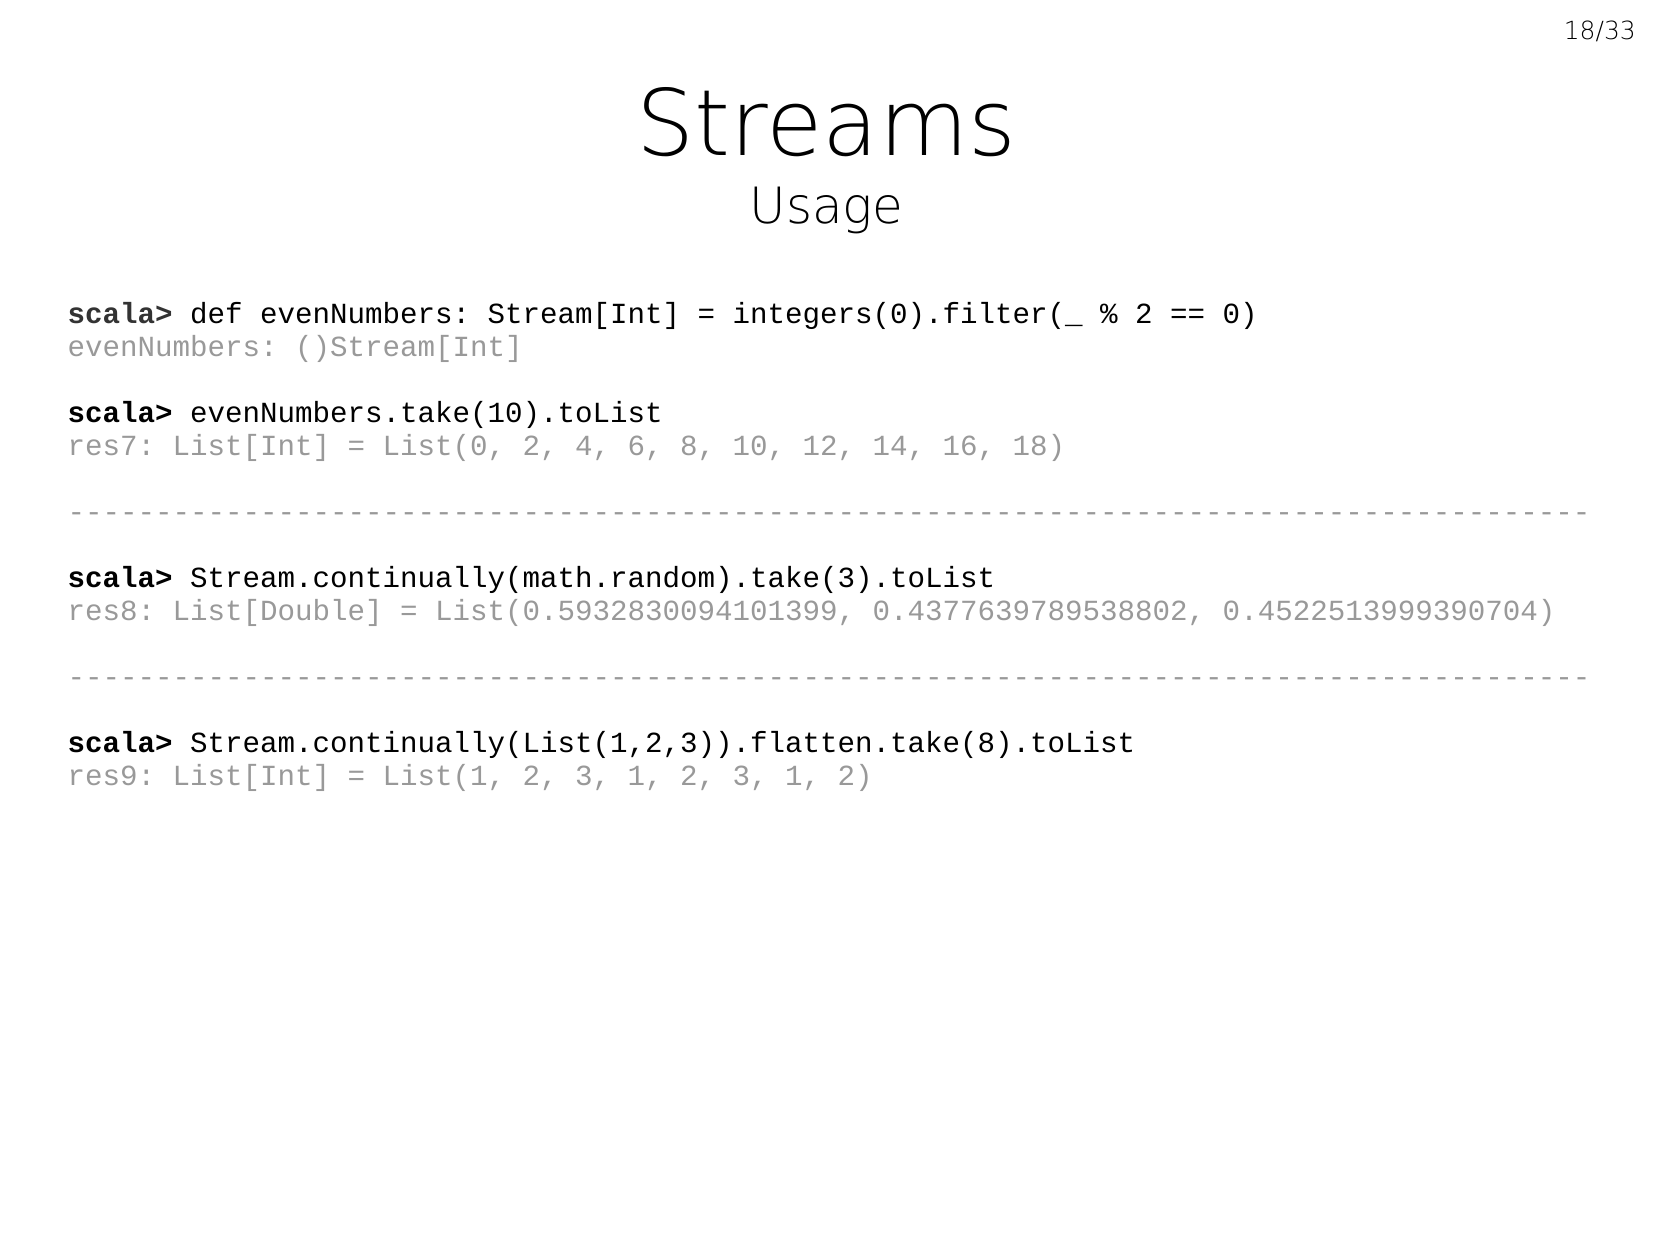

# Streams Usage
scala> def evenNumbers: Stream[Int] = integers(0).filter(_ % 2 == 0)
evenNumbers: ()Stream[Int]
scala> evenNumbers.take(10).toList
res7: List[Int] = List(0, 2, 4, 6, 8, 10, 12, 14, 16, 18)
---------------------------------------------------------------------------------------
scala> Stream.continually(math.random).take(3).toList
res8: List[Double] = List(0.5932830094101399, 0.4377639789538802, 0.4522513999390704)
---------------------------------------------------------------------------------------
scala> Stream.continually(List(1,2,3)).flatten.take(8).toList
res9: List[Int] = List(1, 2, 3, 1, 2, 3, 1, 2)